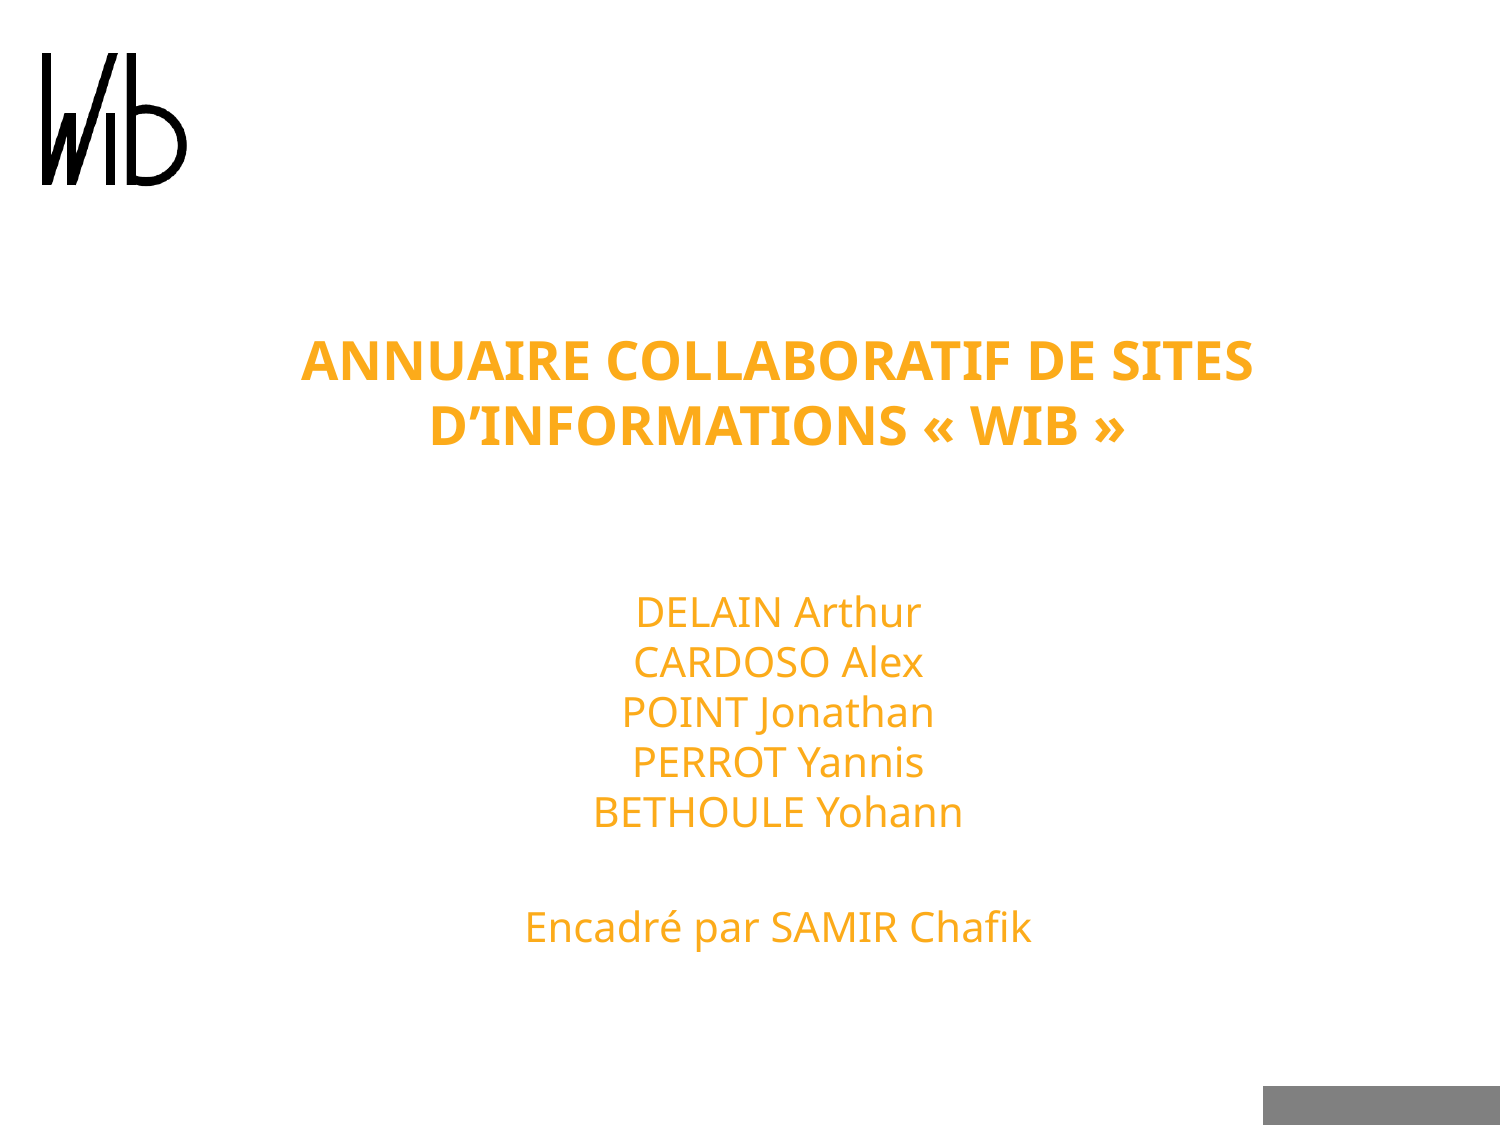

# ANNUAIRE COLLABORATIF DE SITES D’INFORMATIONS « WIB » DELAIN Arthur CARDOSO Alex POINT Jonathan PERROT Yannis BETHOULE Yohann Encadré par SAMIR Chafik